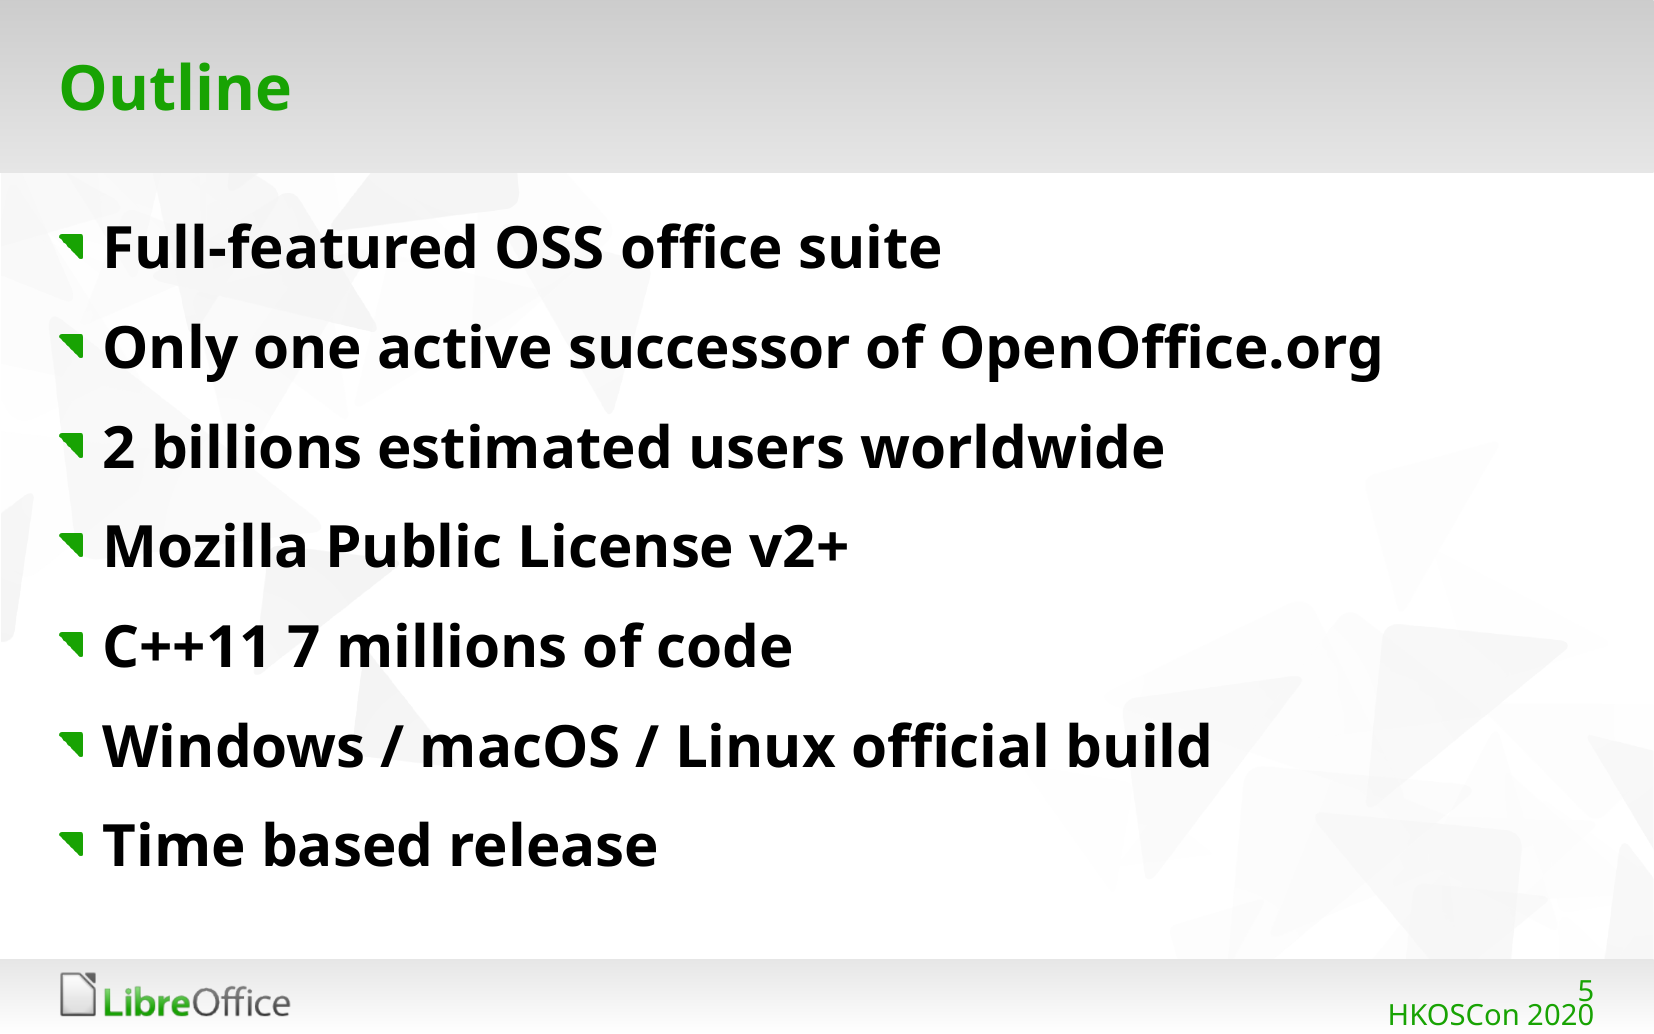

# Outline
Full-featured OSS office suite
Only one active successor of OpenOffice.org
2 billions estimated users worldwide
Mozilla Public License v2+
C++11 7 millions of code
Windows / macOS / Linux official build
Time based release
5
HKOSCon 2020